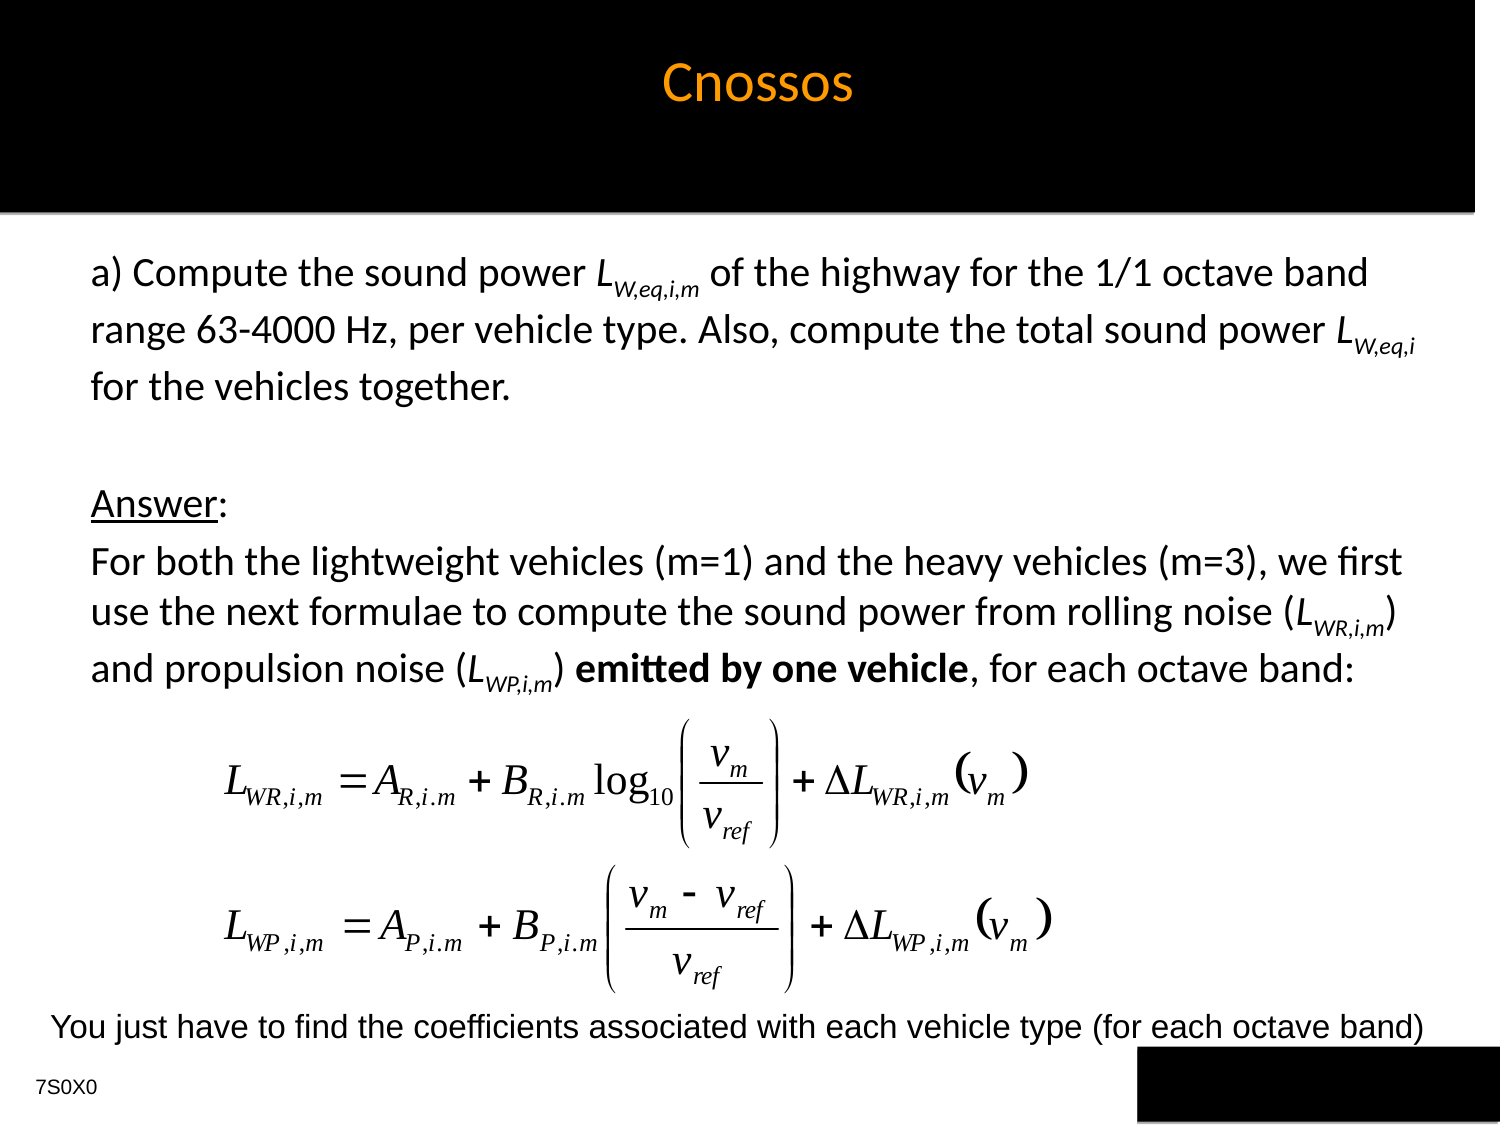

# Cnossos
a) Compute the sound power LW,eq,i,m of the highway for the 1/1 octave band range 63-4000 Hz, per vehicle type. Also, compute the total sound power LW,eq,i for the vehicles together.
Answer:
For both the lightweight vehicles (m=1) and the heavy vehicles (m=3), we first use the next formulae to compute the sound power from rolling noise (LWR,i,m) and propulsion noise (LWP,i,m) emitted by one vehicle, for each octave band:
You just have to find the coefficients associated with each vehicle type (for each octave band)
7S0X0
2017/02/09
PAGE